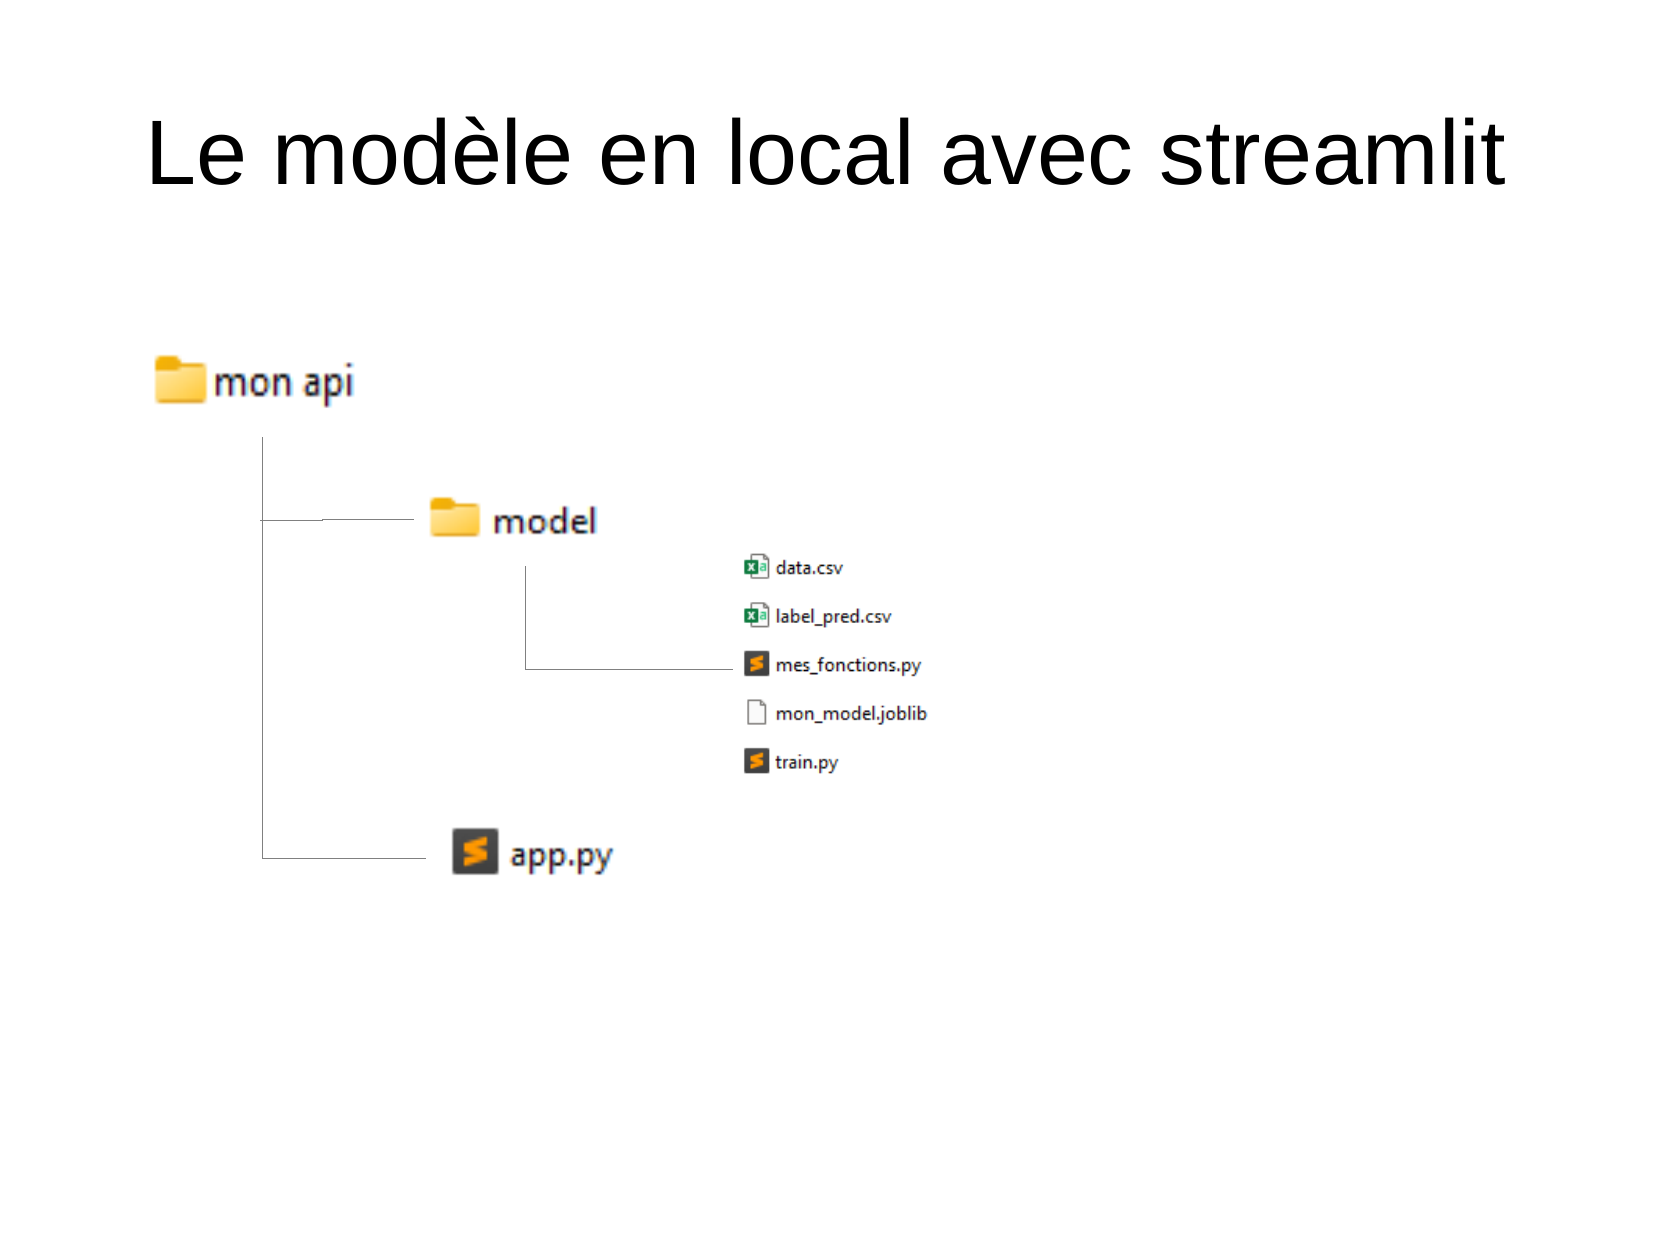

# Le modèle en local avec streamlit